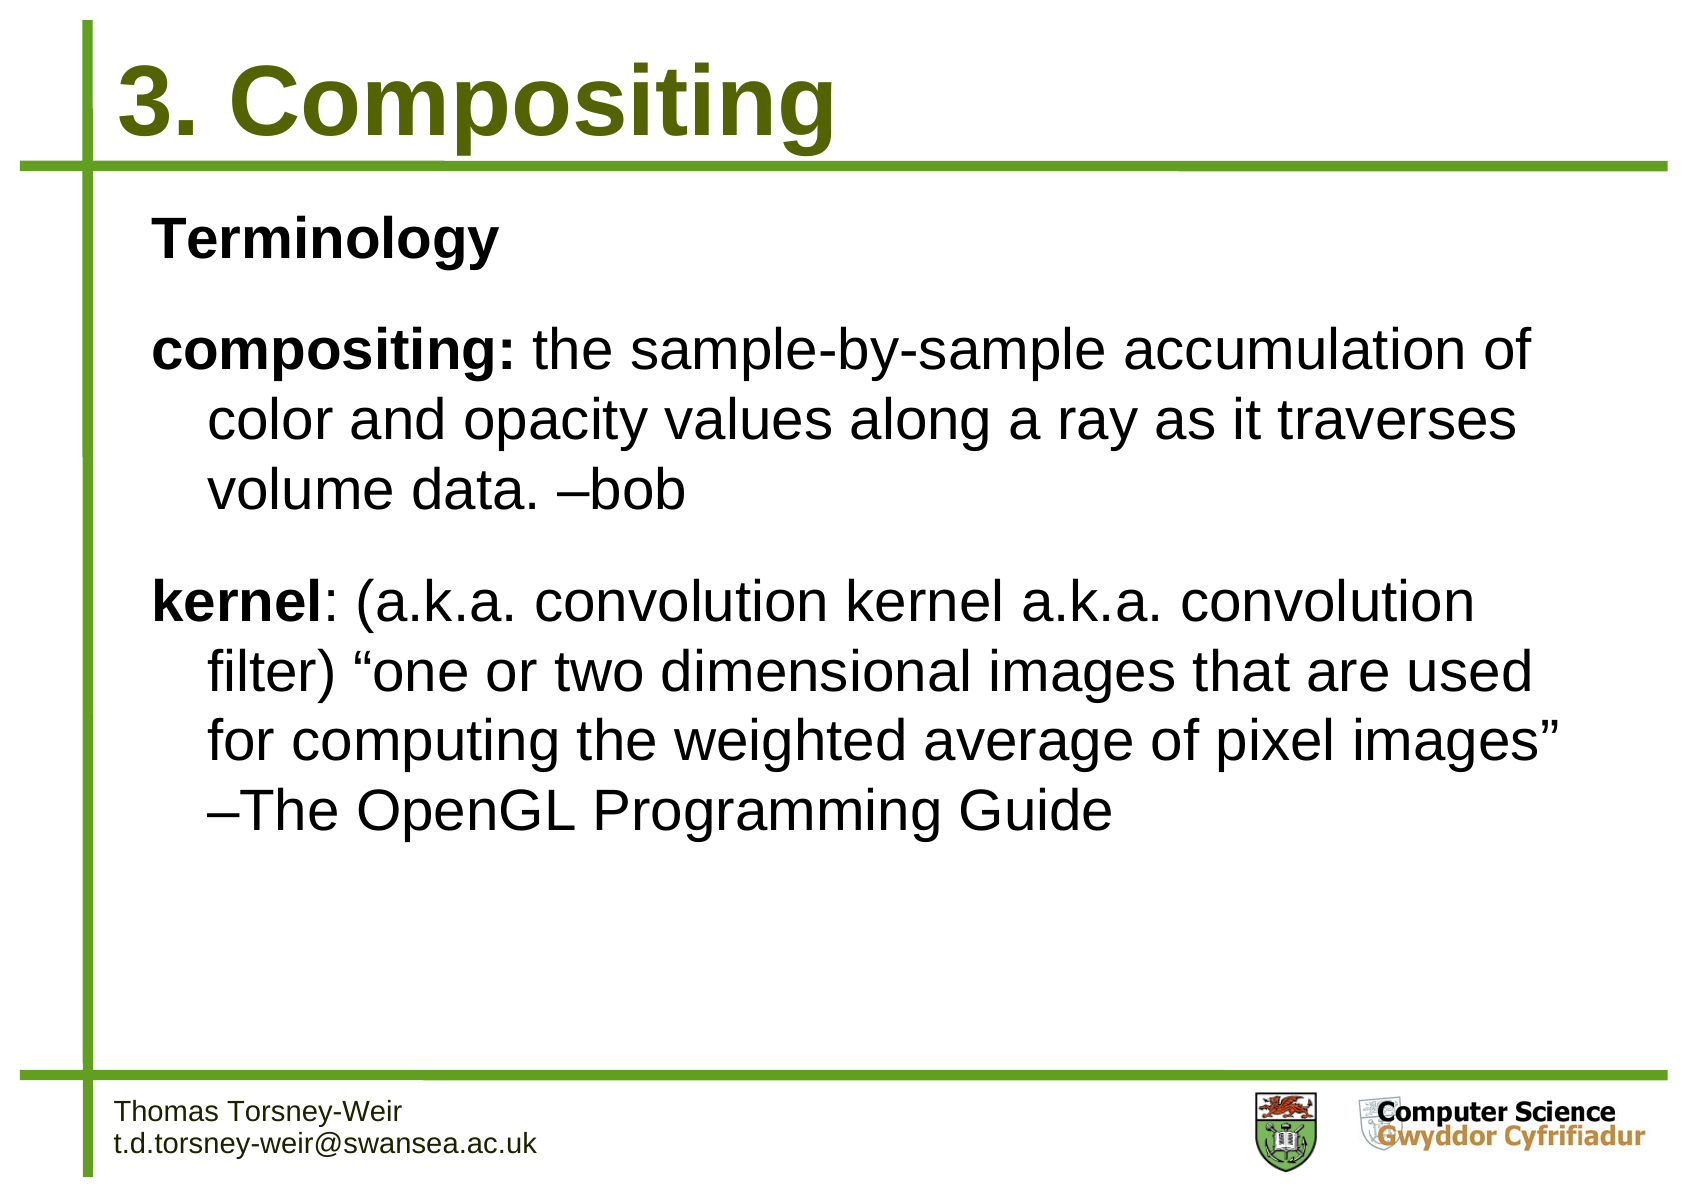

# 3. Compositing
Terminology
compositing: the sample-by-sample accumulation of color and opacity values along a ray as it traverses volume data. –bob
kernel: (a.k.a. convolution kernel a.k.a. convolution filter) “one or two dimensional images that are used for computing the weighted average of pixel images” –The OpenGL Programming Guide